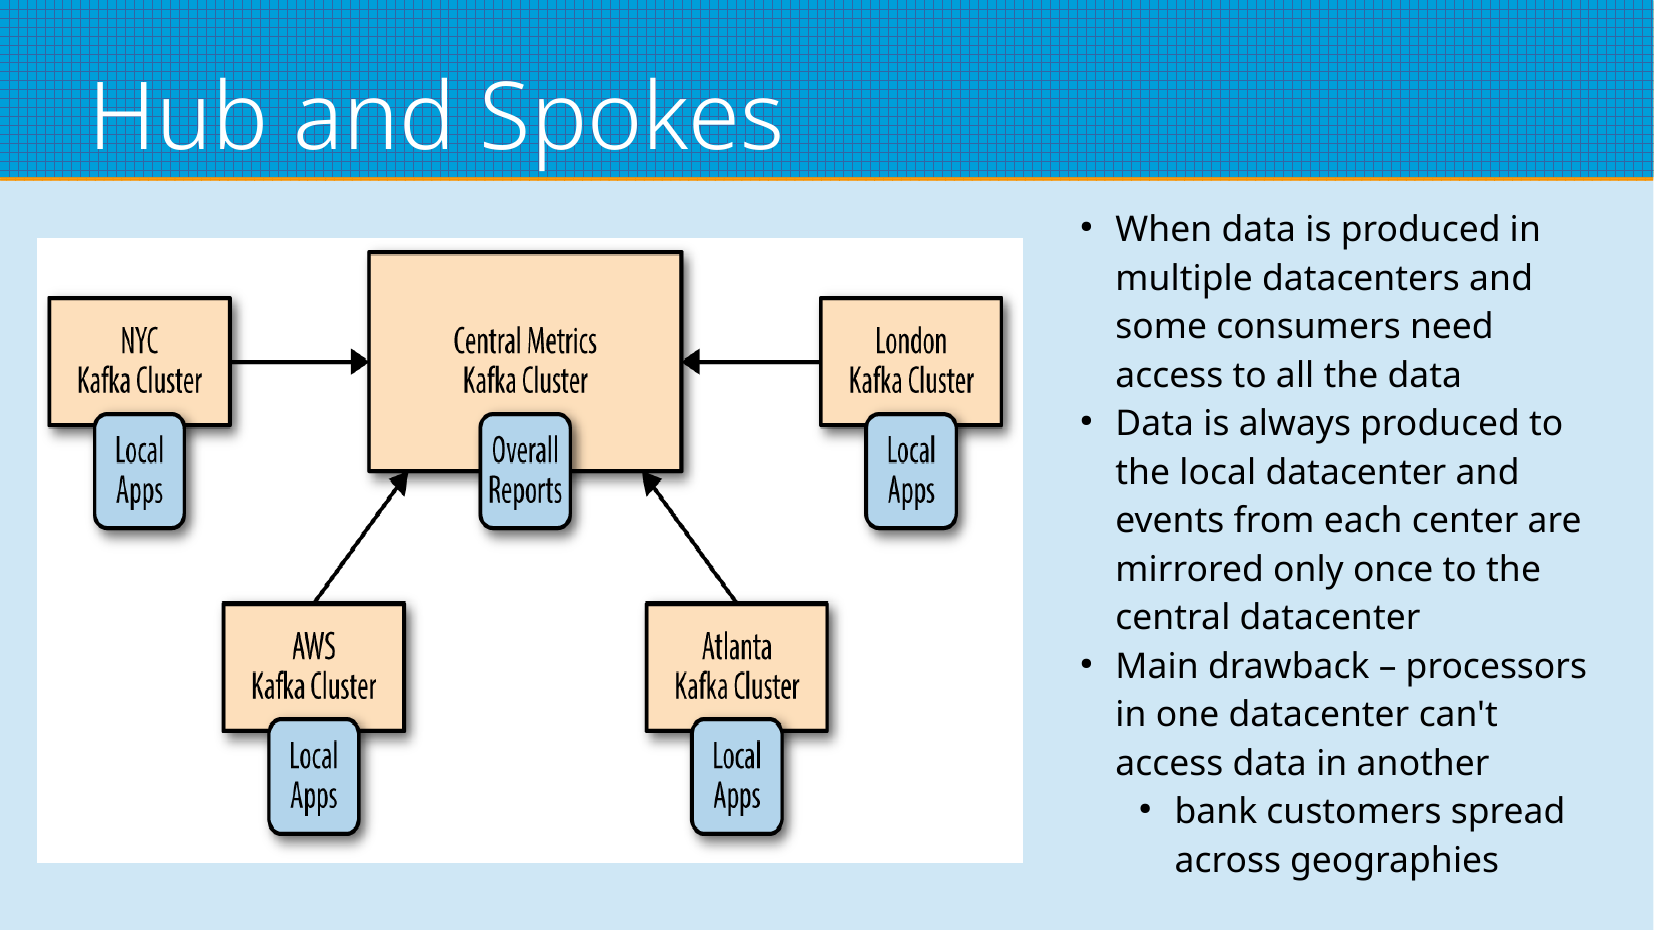

# Hub and Spokes
When data is produced in multiple datacenters and some consumers need access to all the data
Data is always produced to the local datacenter and events from each center are mirrored only once to the central datacenter
Main drawback – processors in one datacenter can't access data in another
bank customers spread across geographies